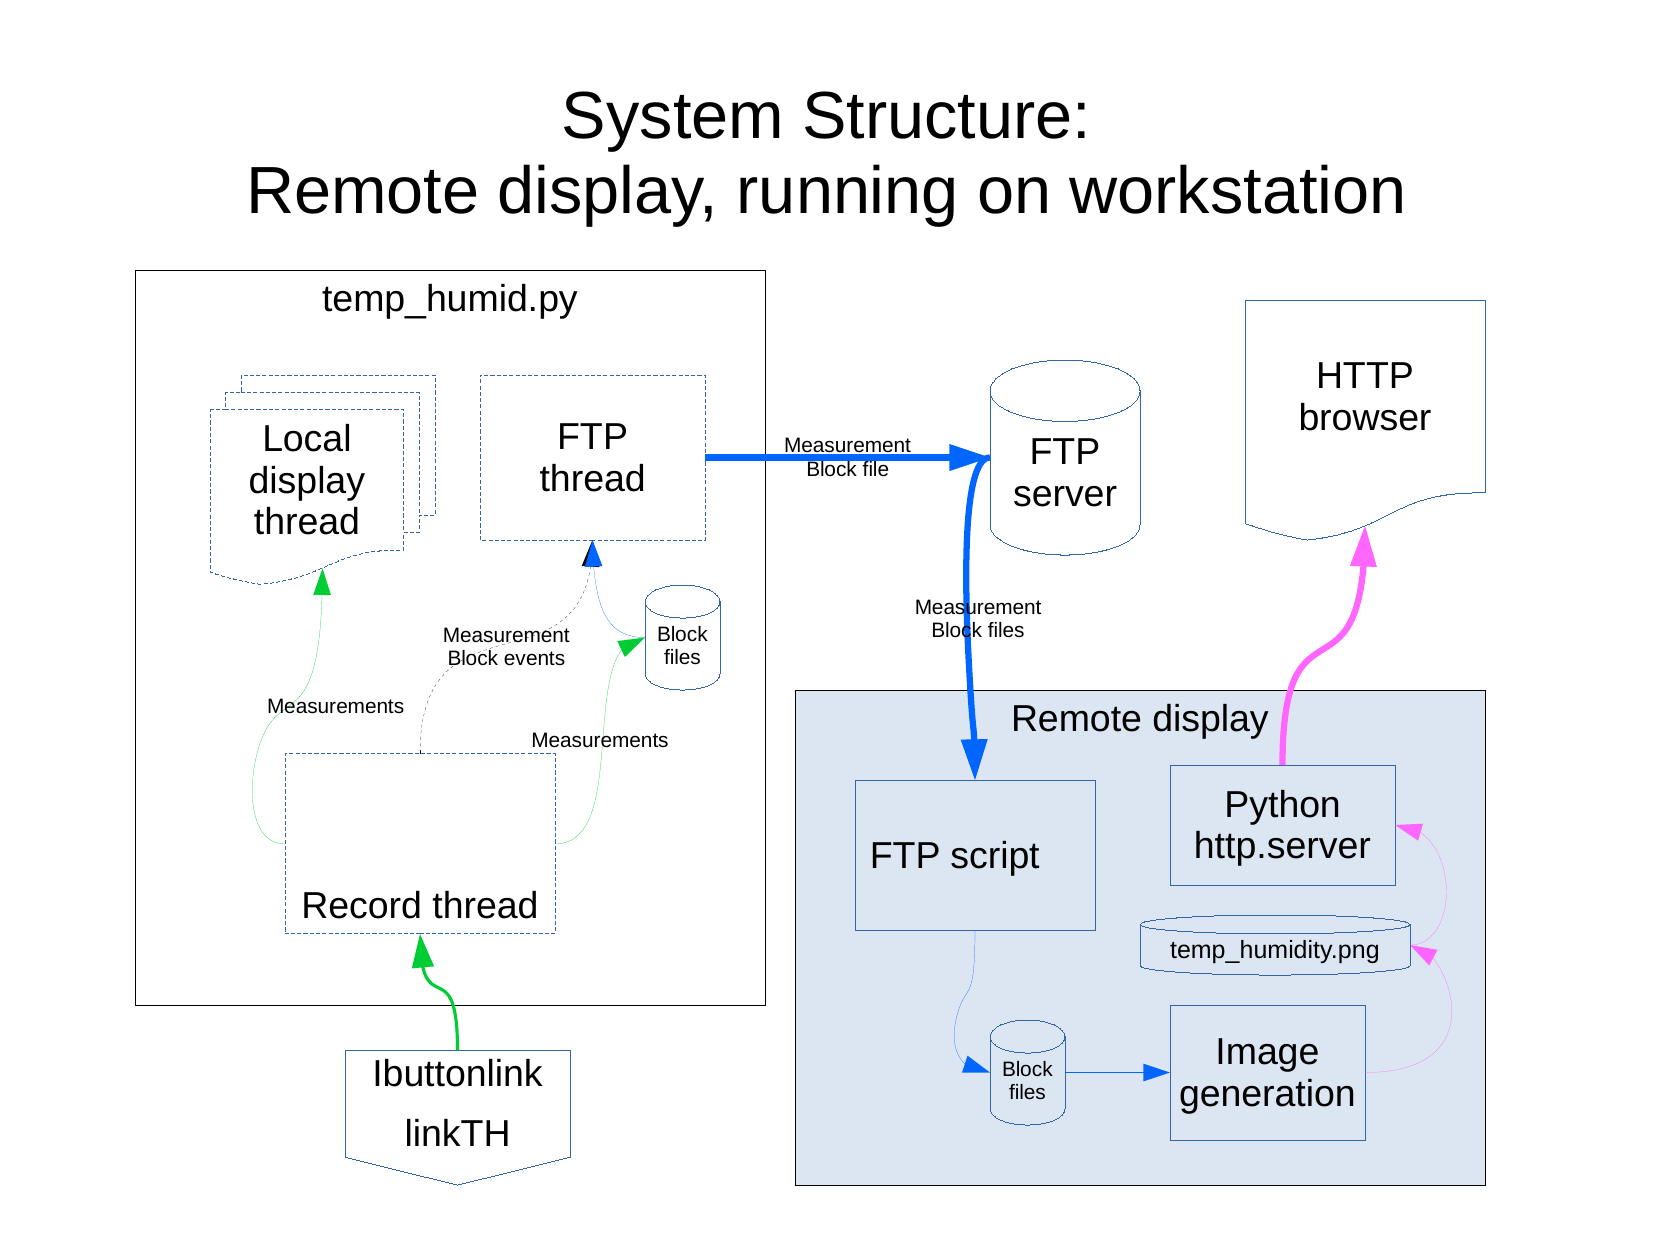

# System Structure: Remote display, running on workstation
temp_humid.py
HTTP
browser
FTP
server
Local
display
thread
FTP
thread
Block
files
Remote display
Record thread
Python
http.server
FTP script
temp_humidity.png
Image
generation
Block
files
Ibuttonlink
linkTH